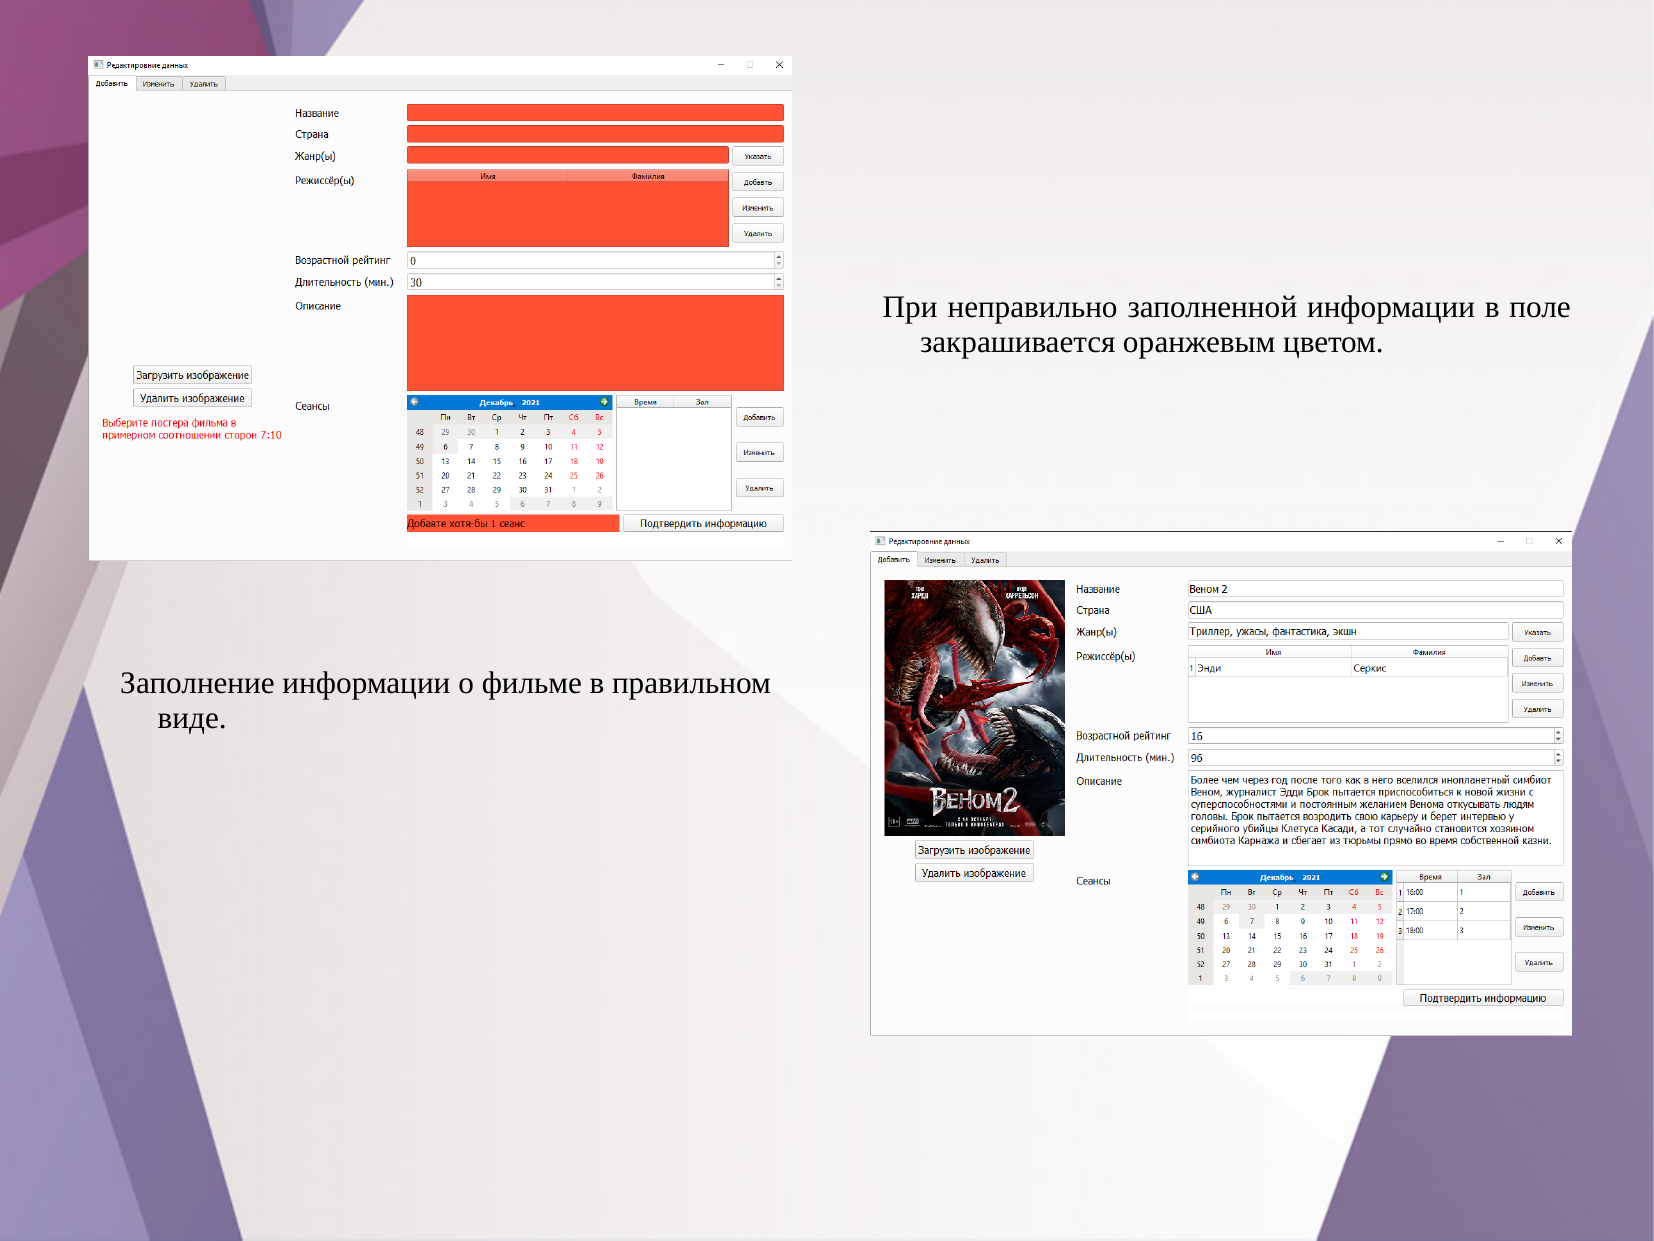

# При неправильно заполненной информации в поле закрашивается оранжевым цветом.
Заполнение информации о фильме в правильном виде.